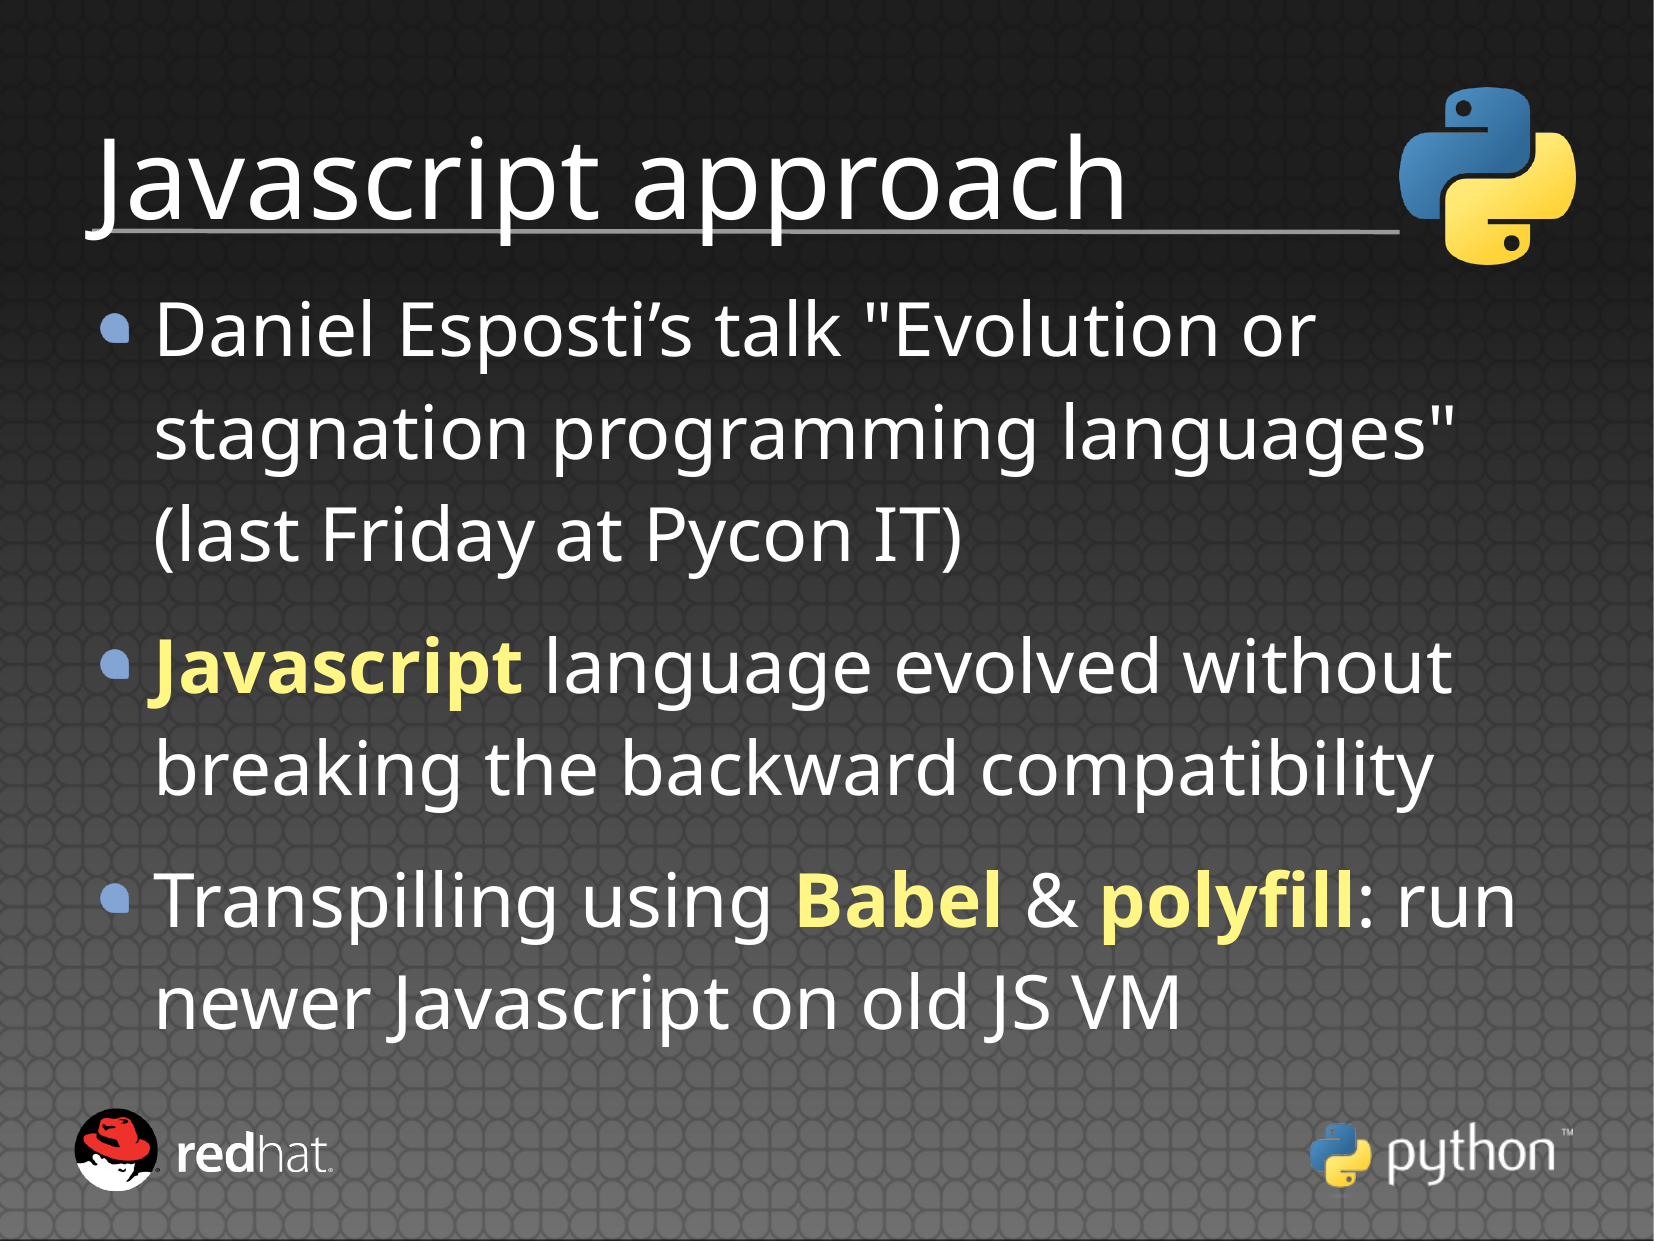

Javascript approach
# Daniel Esposti’s talk "Evolution or stagnation programming languages" (last Friday at Pycon IT)
Javascript language evolved without breaking the backward compatibility
Transpilling using Babel & polyfill: run newer Javascript on old JS VM